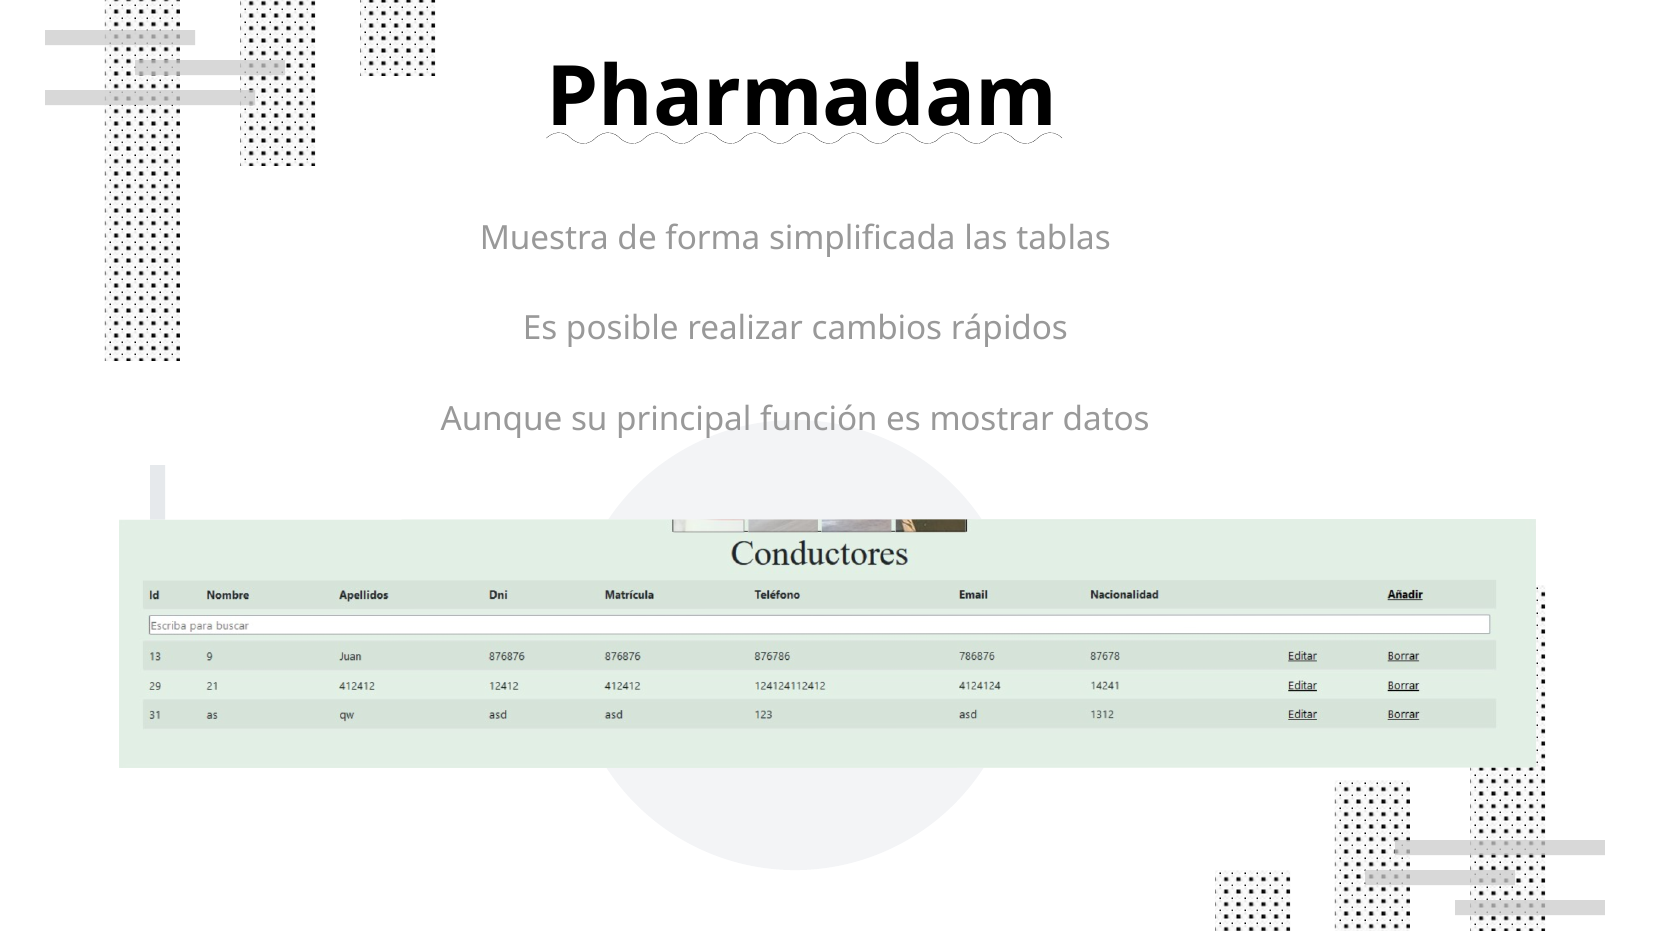

Pharmadam
Muestra de forma simplificada las tablas
Es posible realizar cambios rápidos
Aunque su principal función es mostrar datos